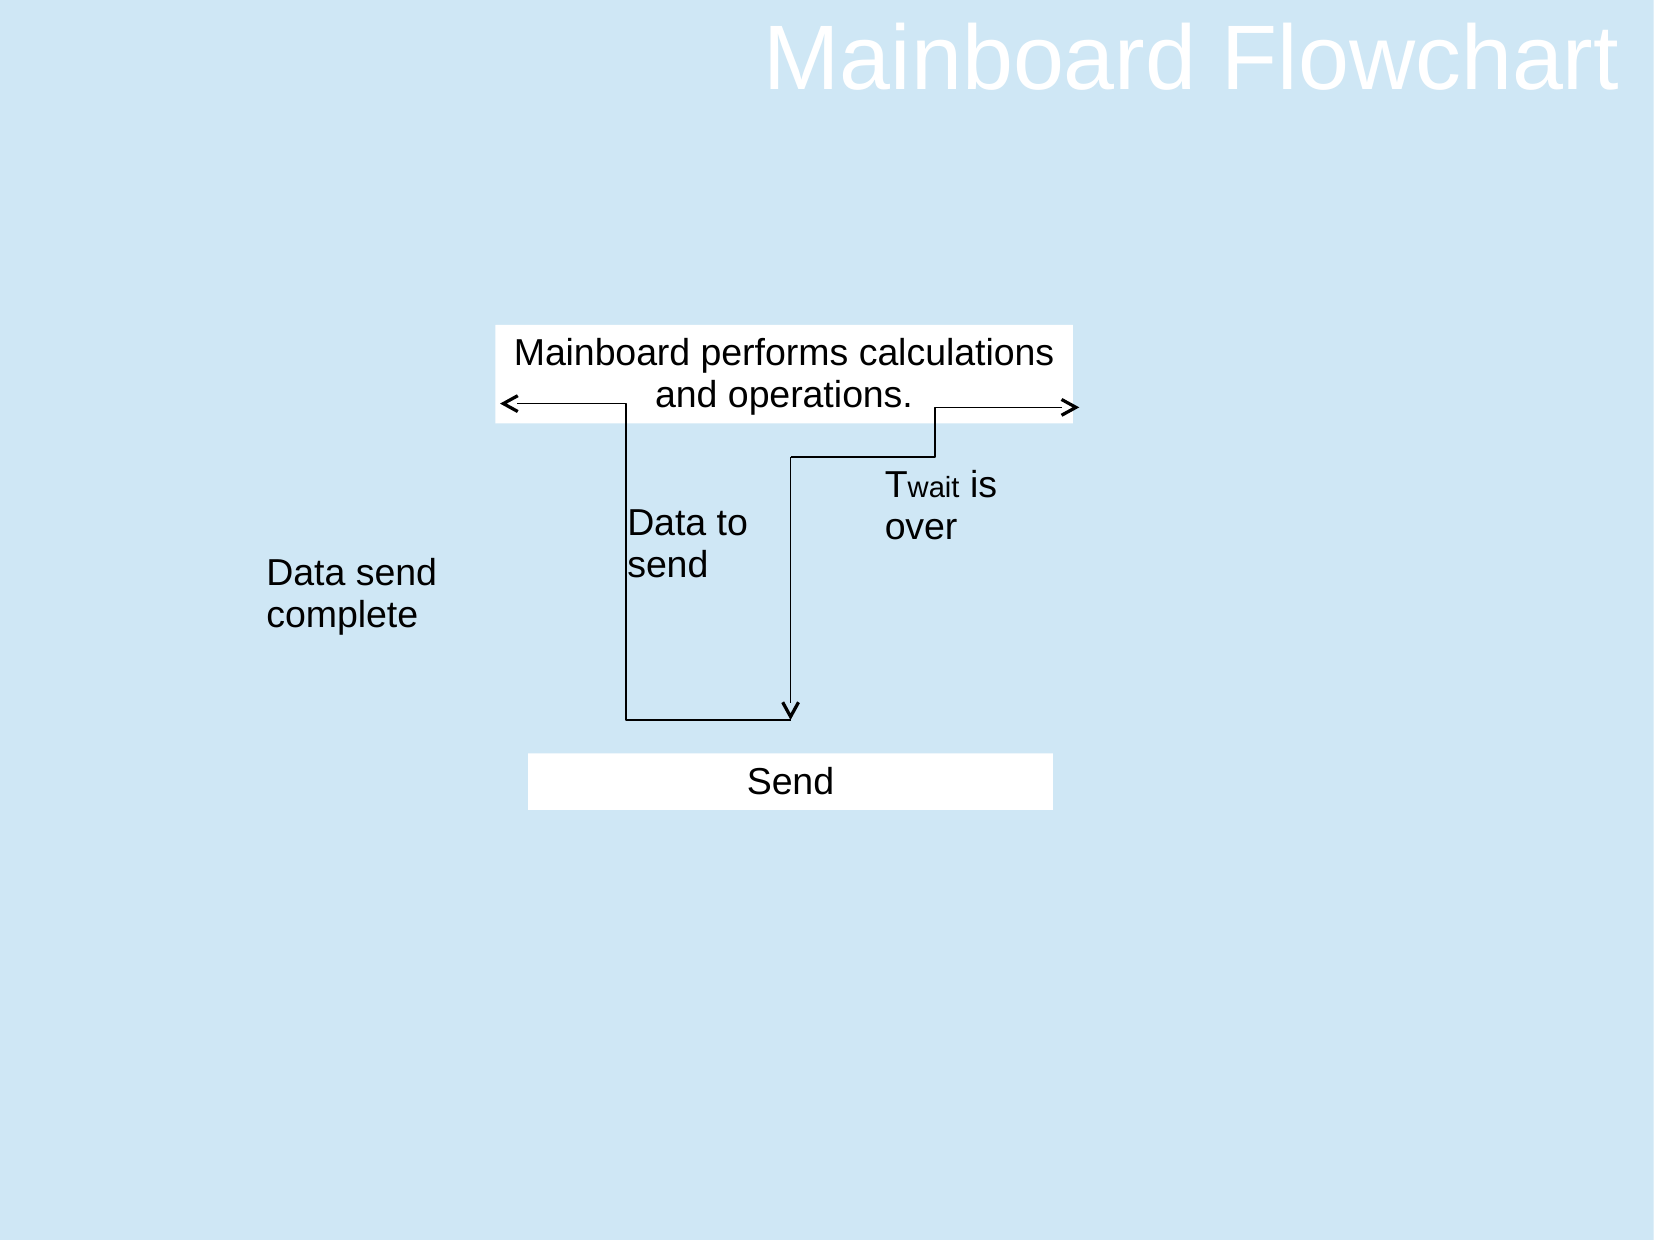

# Mainboard Flowchart
Mainboard performs calculations and operations.
Twait is over
Data to send
Data send complete
Send